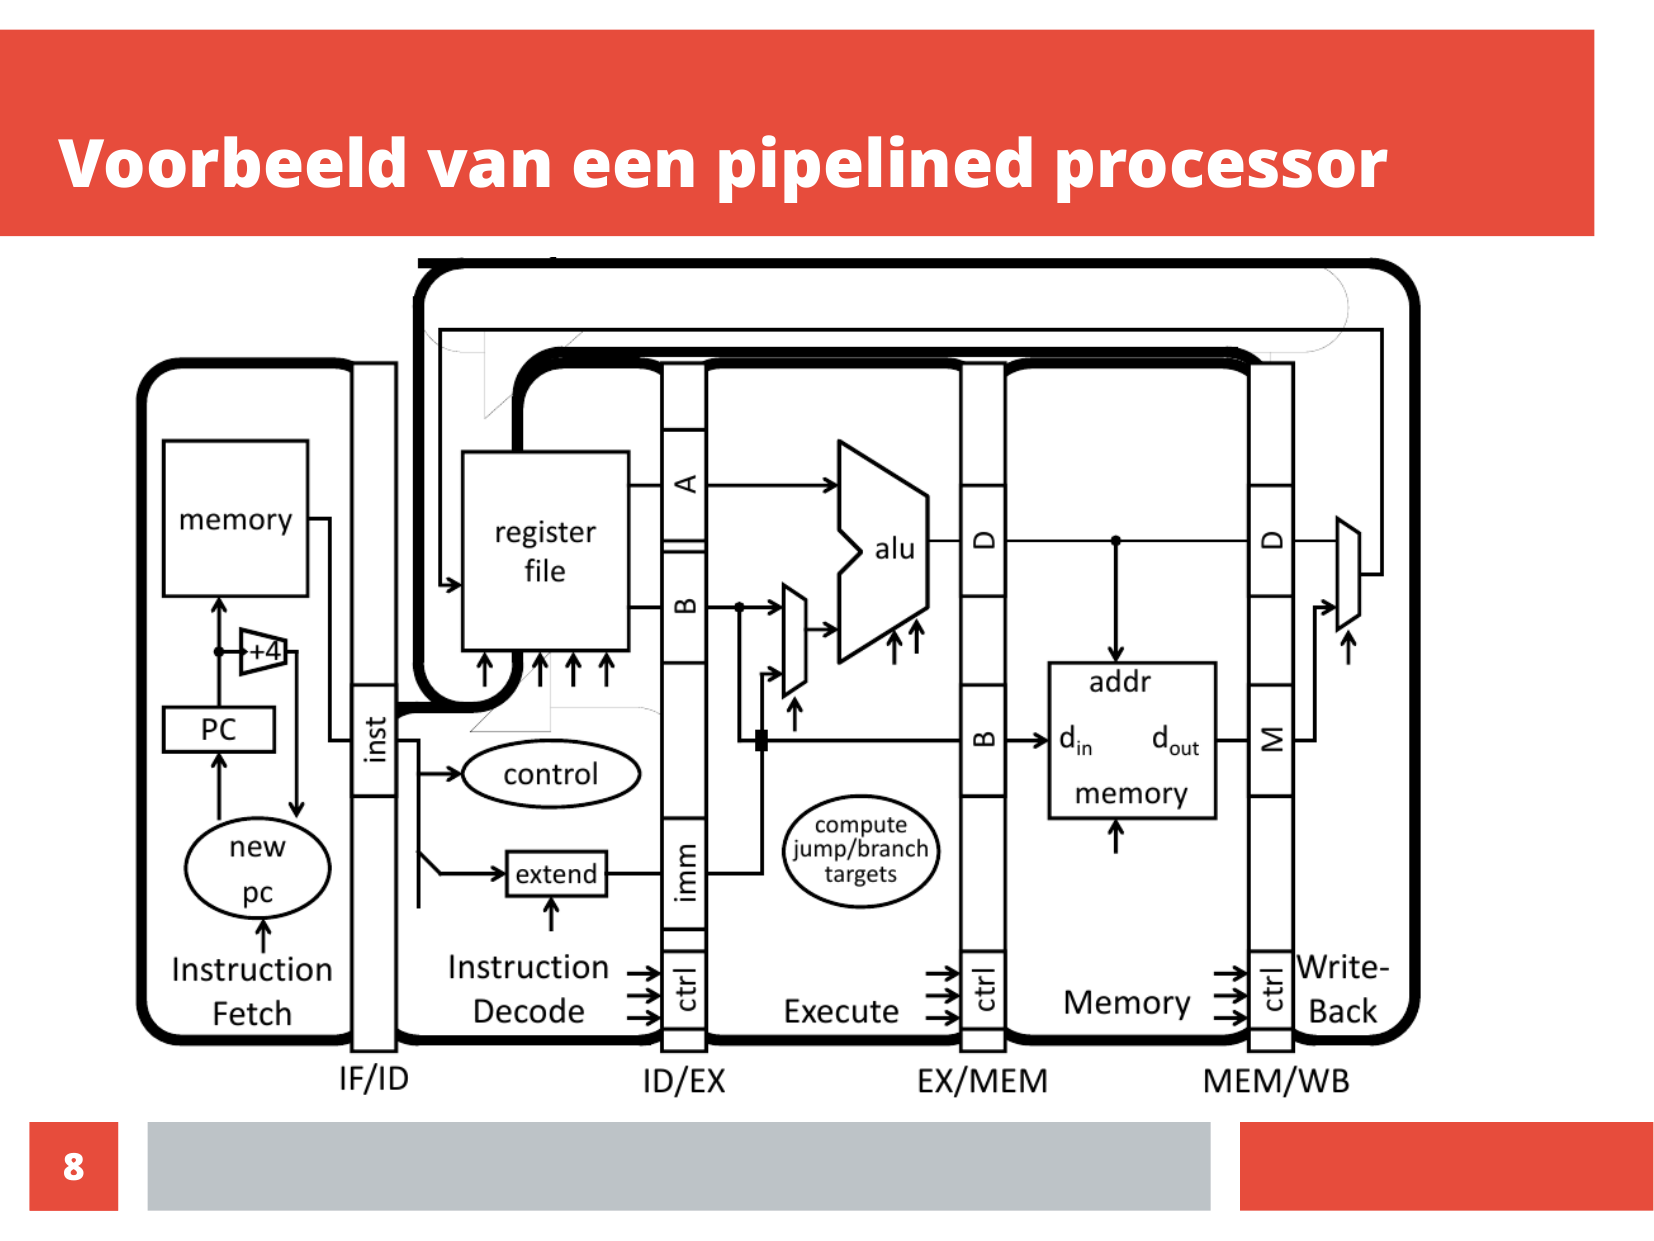

# Voorbeeld van een pipelined processor
8